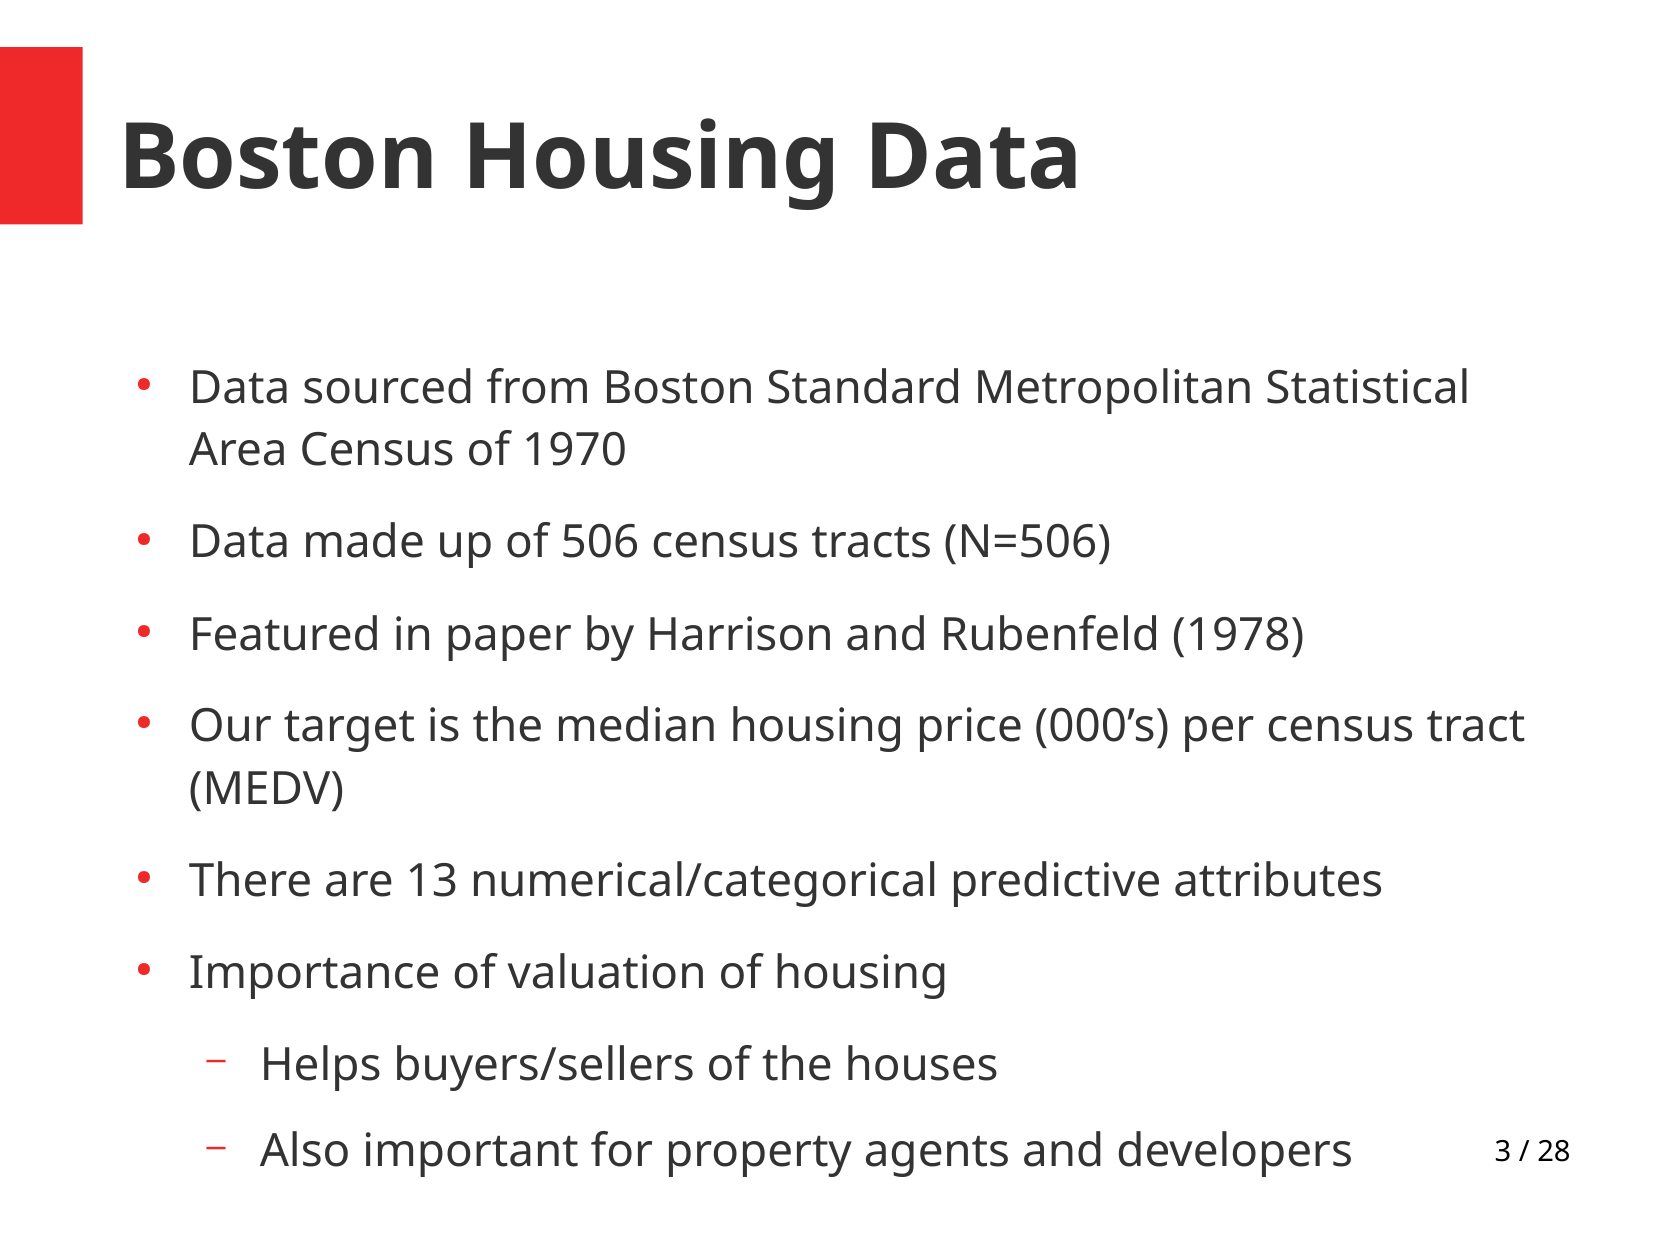

# Boston Housing Data
Data sourced from Boston Standard Metropolitan Statistical Area Census of 1970
Data made up of 506 census tracts (N=506)
Featured in paper by Harrison and Rubenfeld (1978)
Our target is the median housing price (000’s) per census tract (MEDV)
There are 13 numerical/categorical predictive attributes
Importance of valuation of housing
Helps buyers/sellers of the houses
Also important for property agents and developers
3